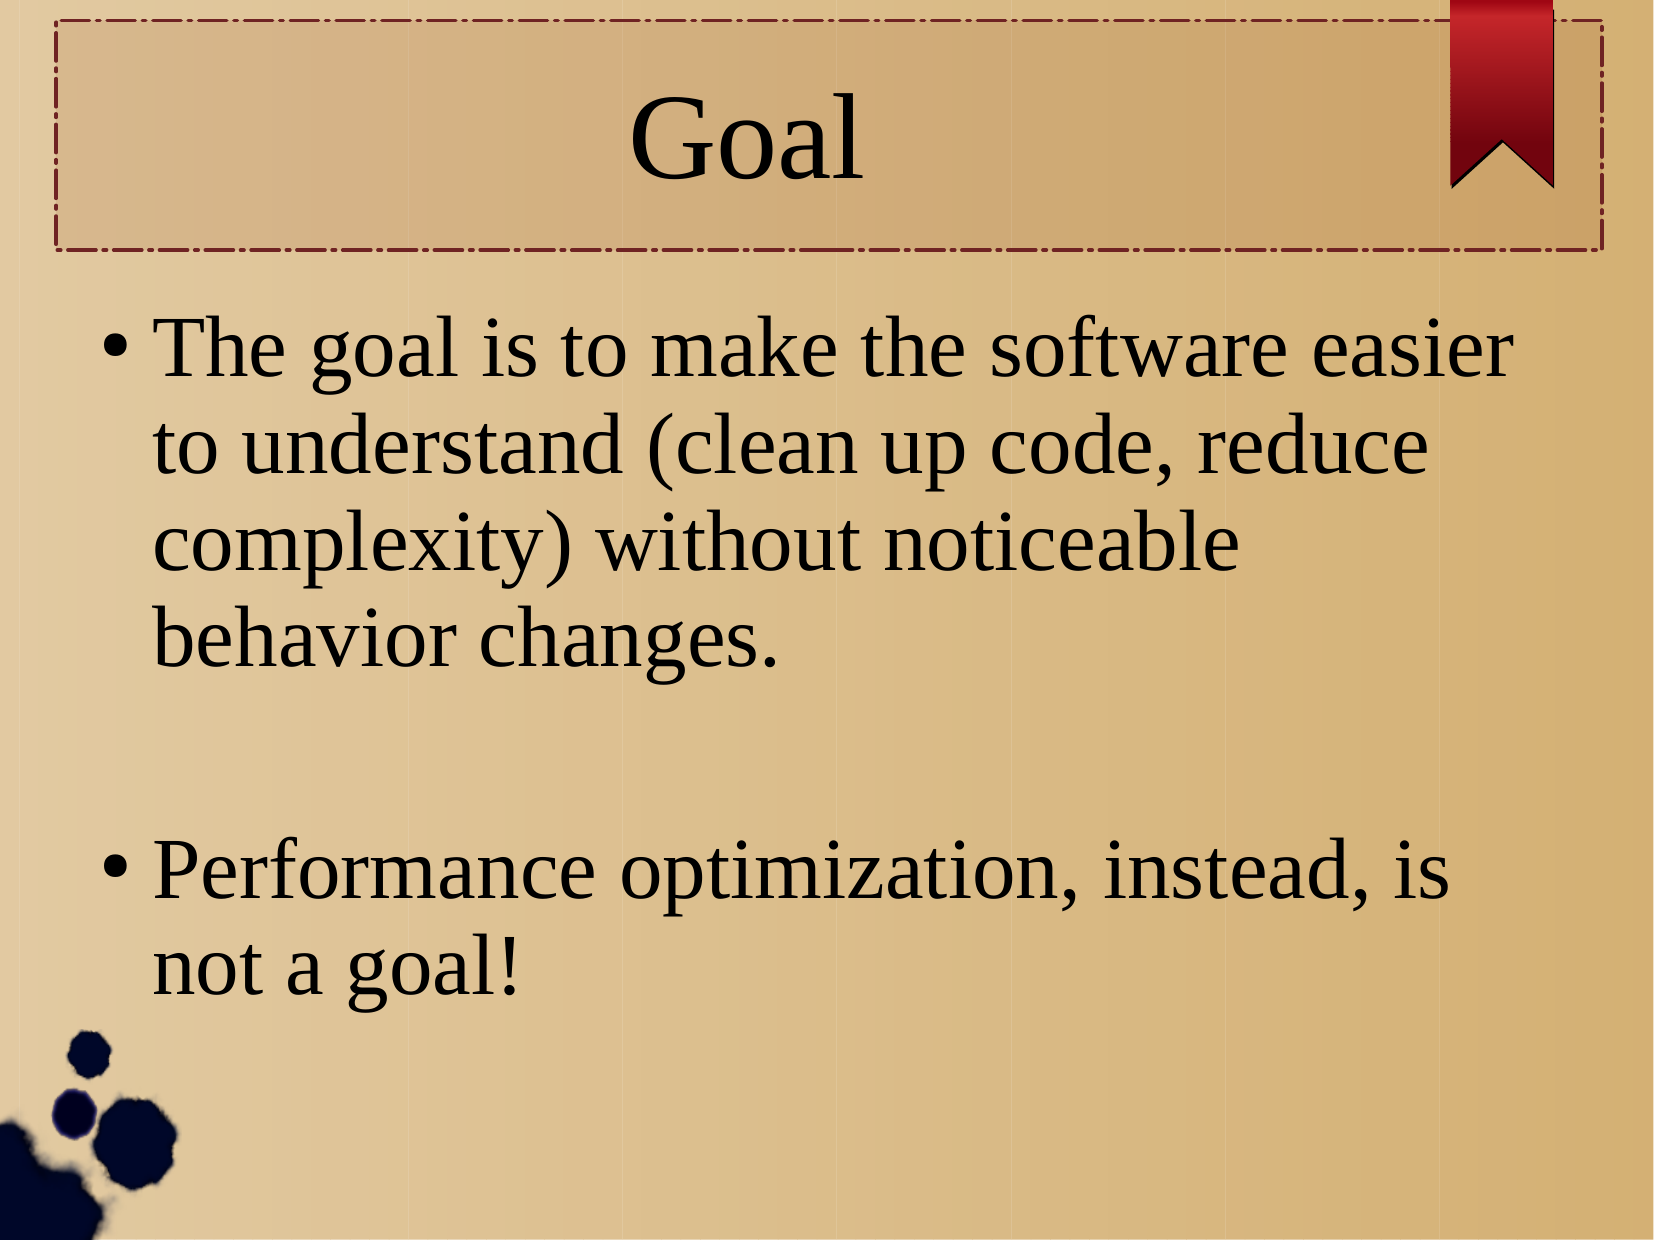

# Goal
The goal is to make the software easier to understand (clean up code, reduce complexity) without noticeable behavior changes.
Performance optimization, instead, is not a goal!